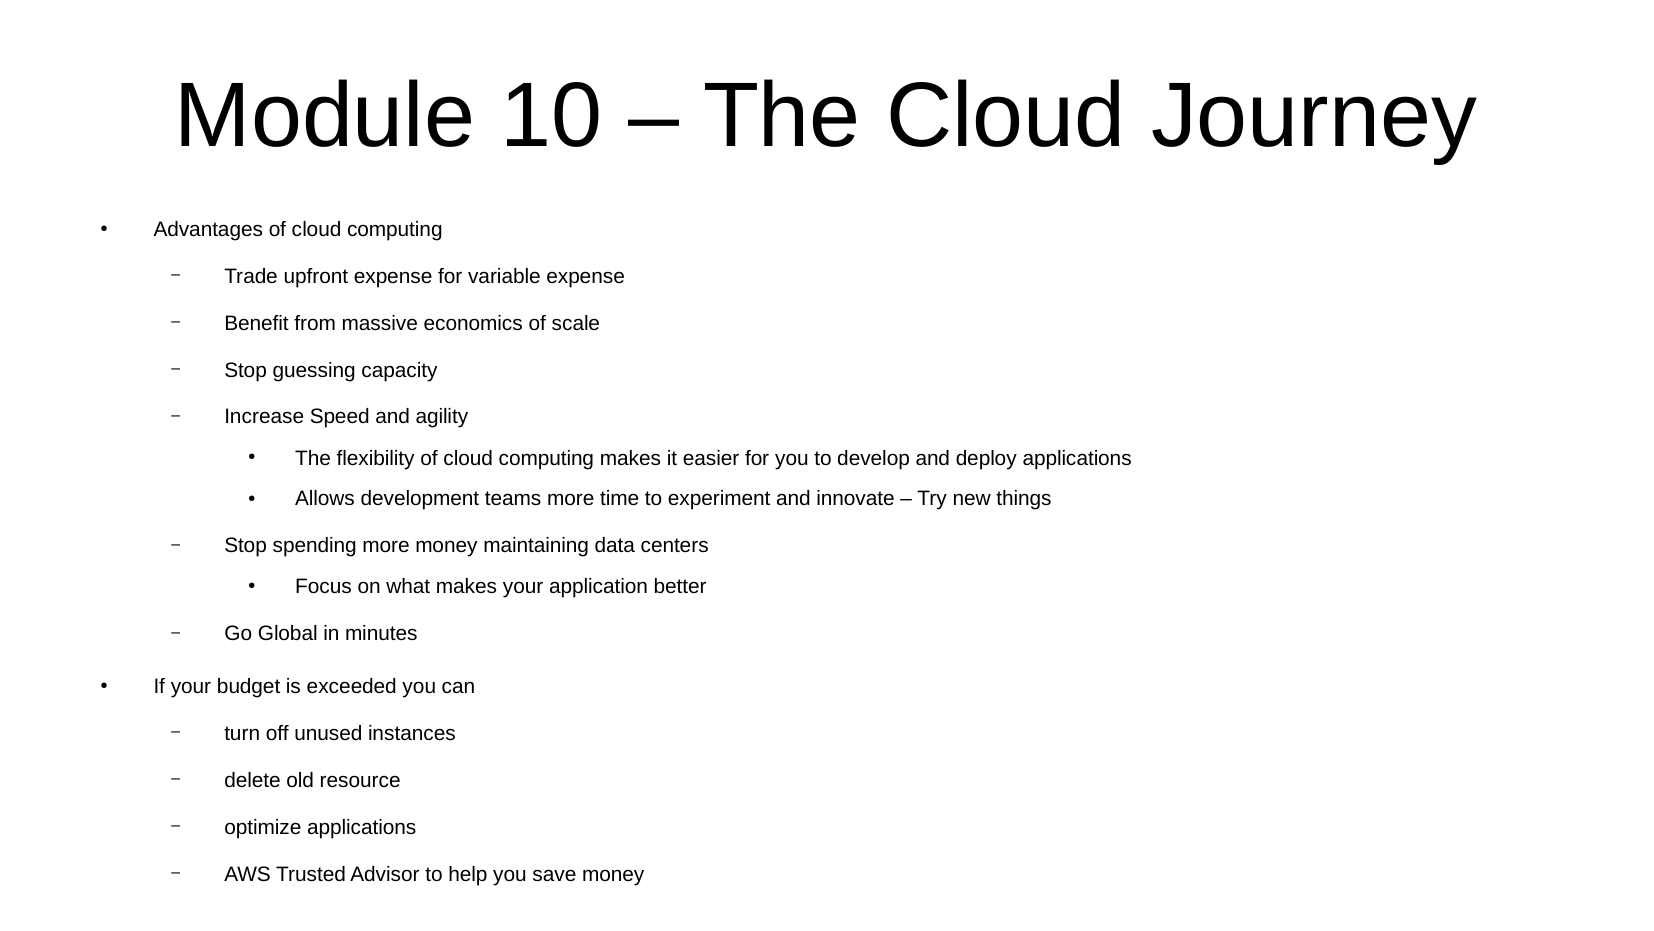

# Module 10 – The Cloud Journey
Advantages of cloud computing
Trade upfront expense for variable expense
Benefit from massive economics of scale
Stop guessing capacity
Increase Speed and agility
The flexibility of cloud computing makes it easier for you to develop and deploy applications
Allows development teams more time to experiment and innovate – Try new things
Stop spending more money maintaining data centers
Focus on what makes your application better
Go Global in minutes
If your budget is exceeded you can
turn off unused instances
delete old resource
optimize applications
AWS Trusted Advisor to help you save money